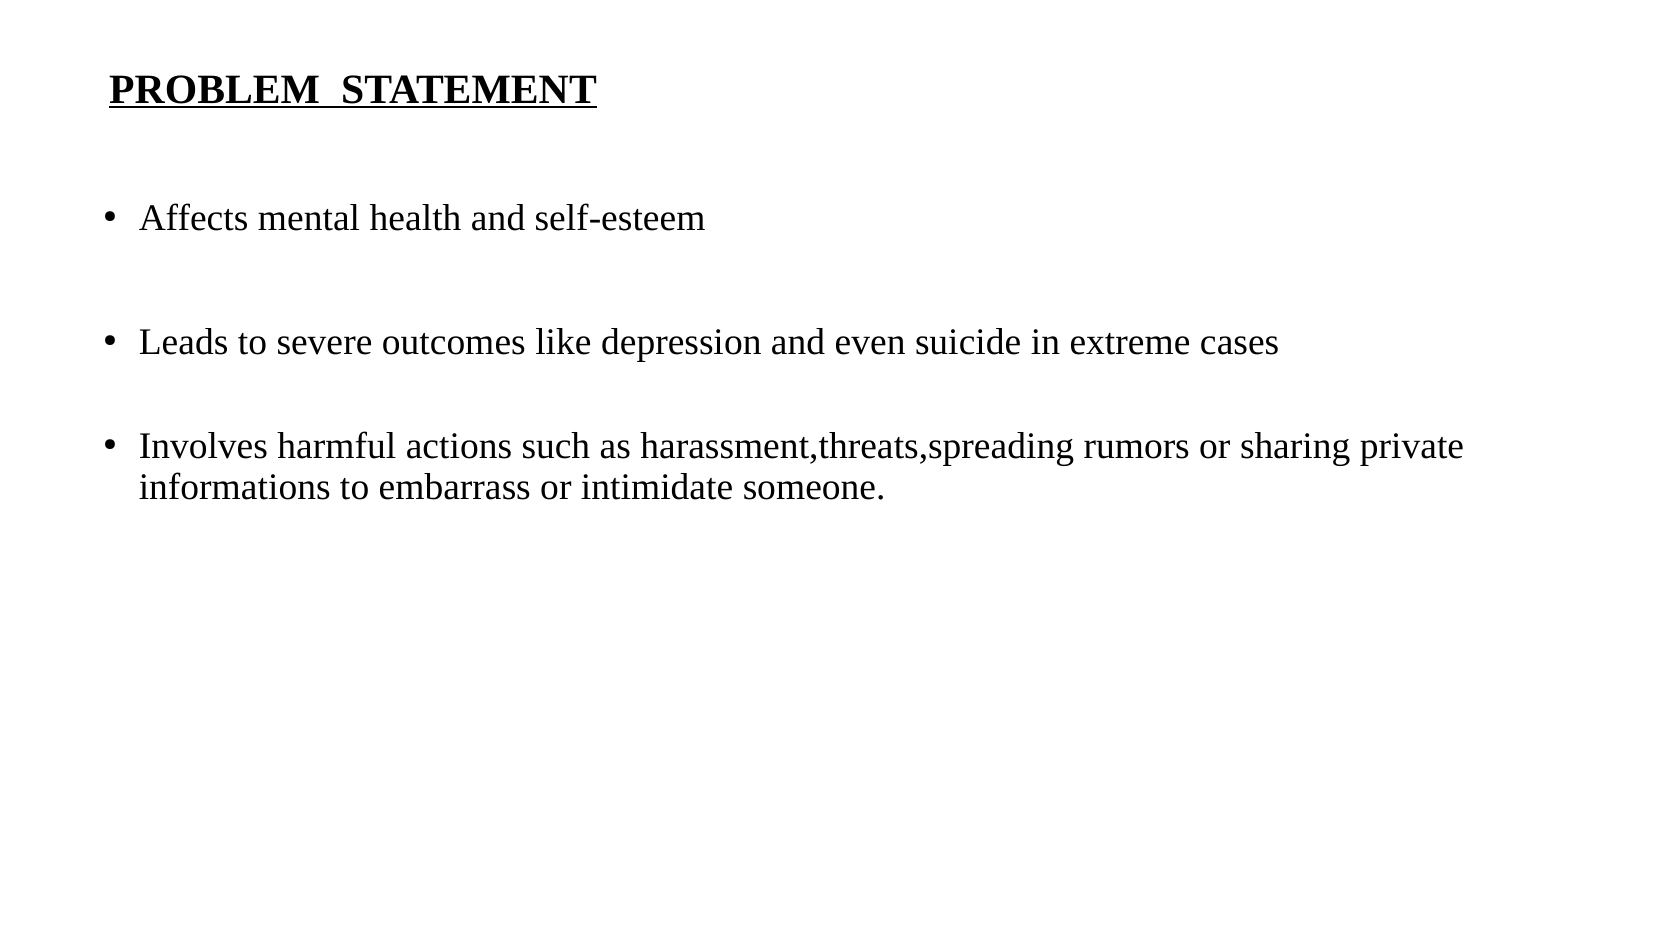

PROBLEM STATEMENT
Affects mental health and self-esteem
Leads to severe outcomes like depression and even suicide in extreme cases
Involves harmful actions such as harassment,threats,spreading rumors or sharing private informations to embarrass or intimidate someone.